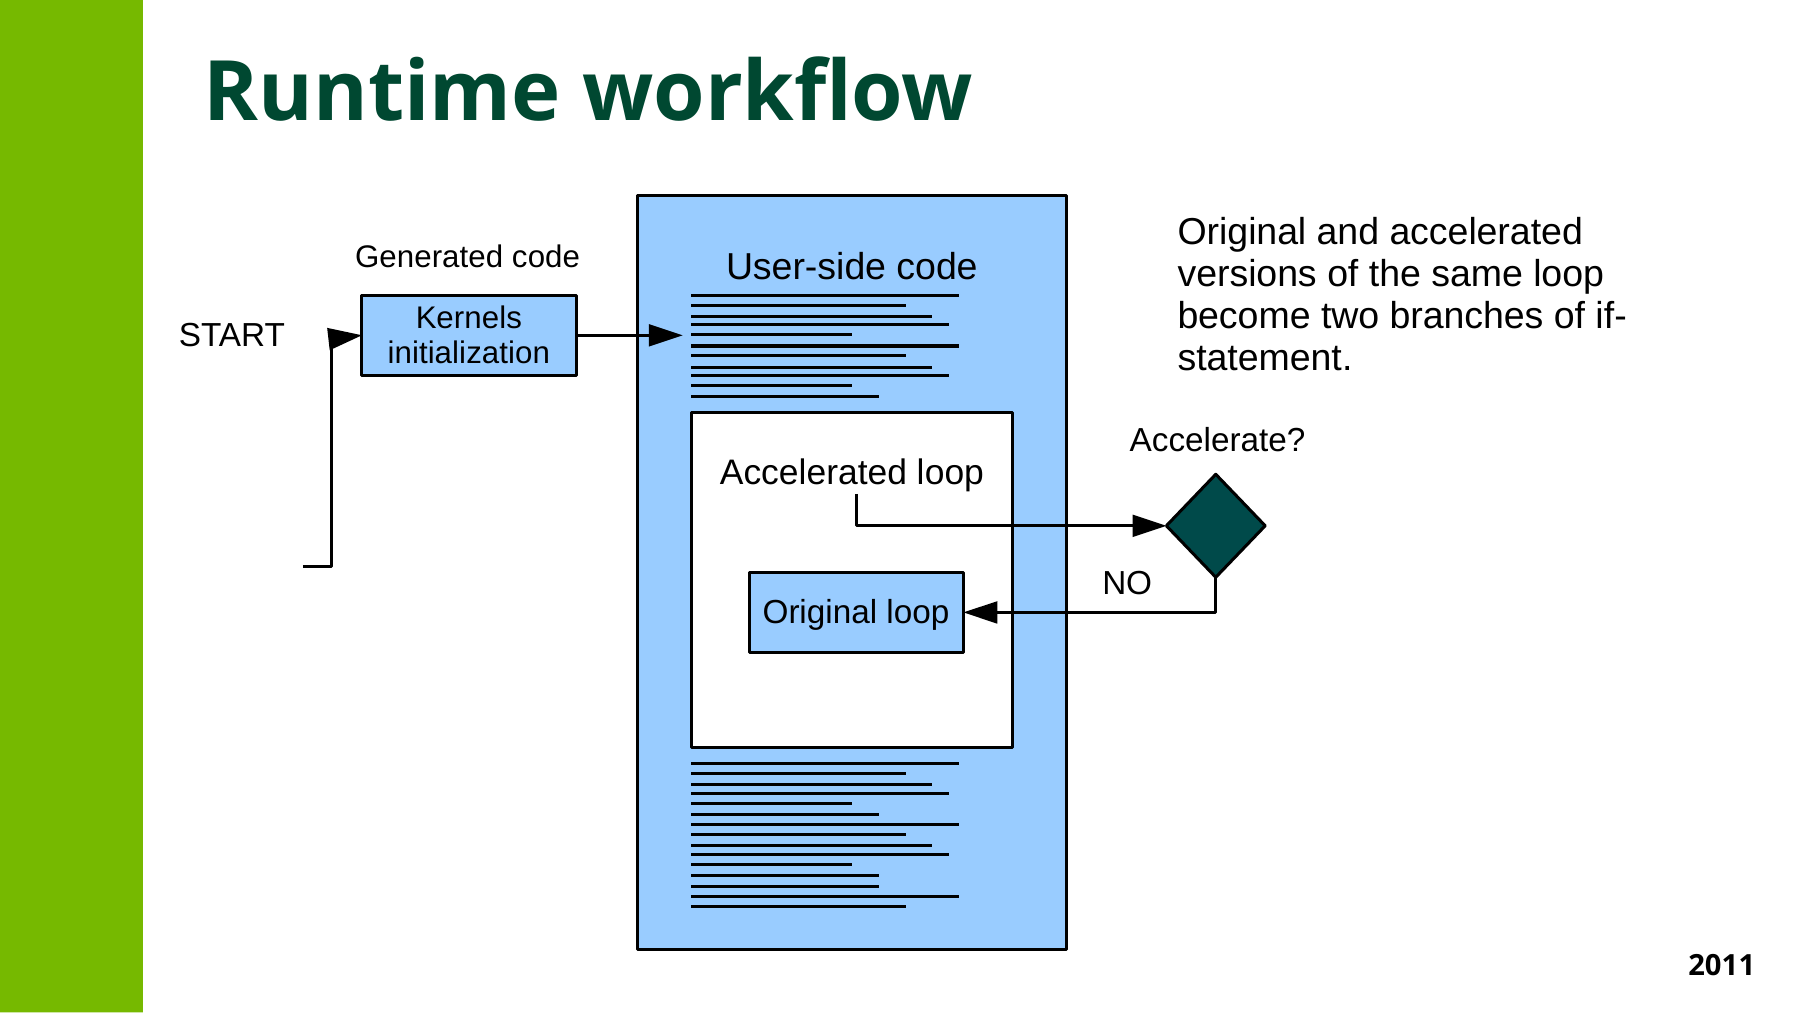

# Runtime workflow
User-side code
Original and accelerated versions of the same loop become two branches of if-statement.
Generated code
Kernels
initialization
START
Accelerated loop
Accelerate?
NO
Original loop